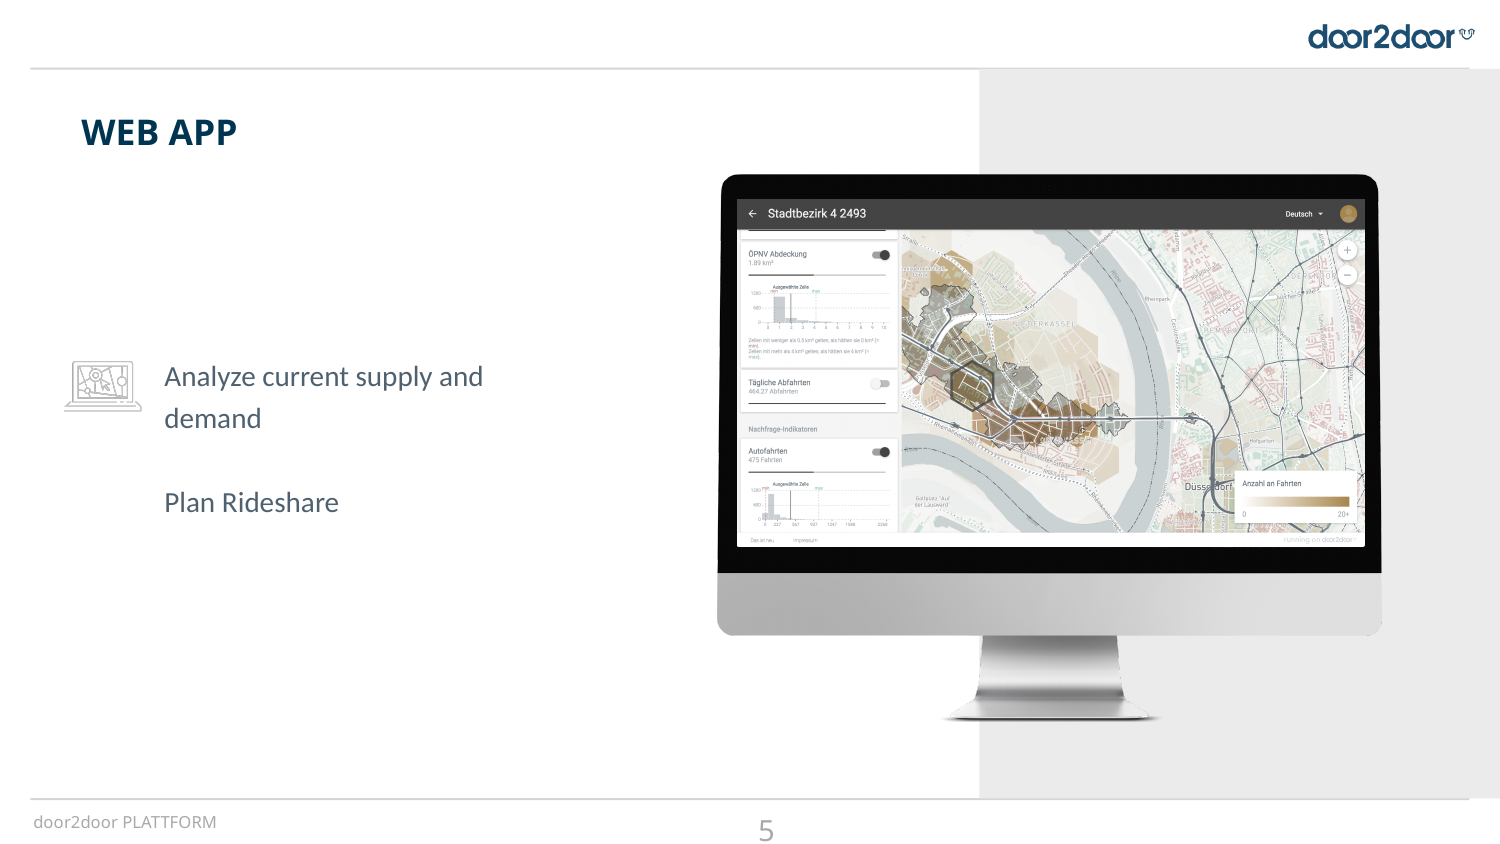

# WEB APP
Analyze current supply and demand
Plan Rideshare